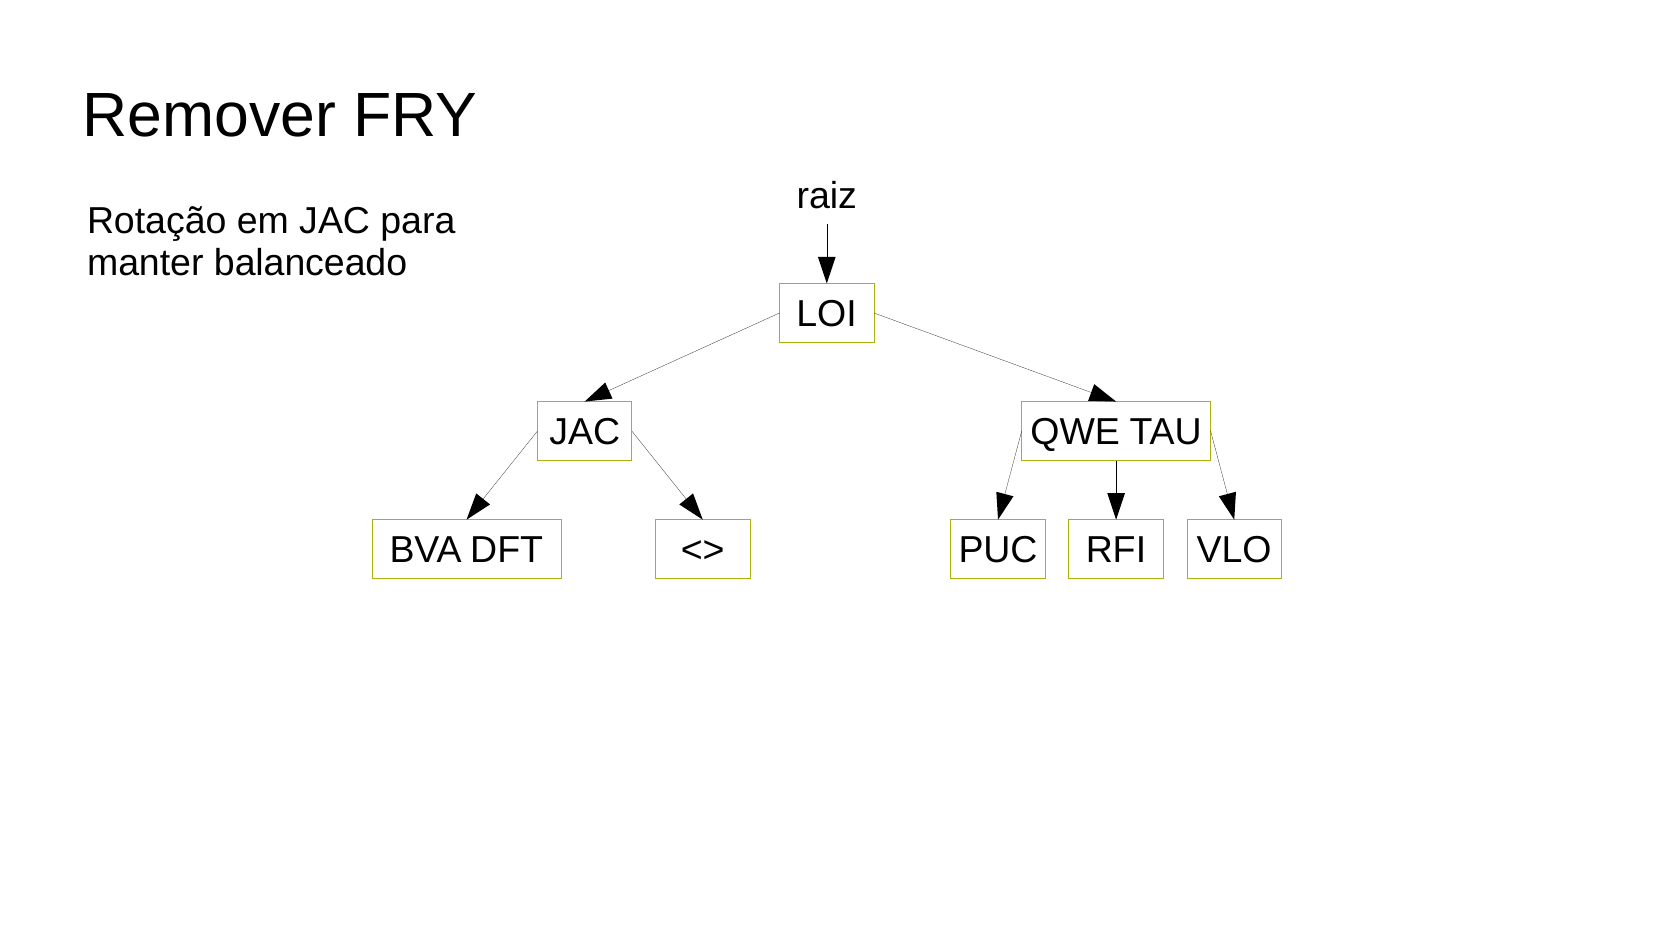

# Remover FRY
raiz
Rotação em JAC para
manter balanceado
LOI
JAC
QWE TAU
BVA DFT
<>
PUC
RFI
VLO